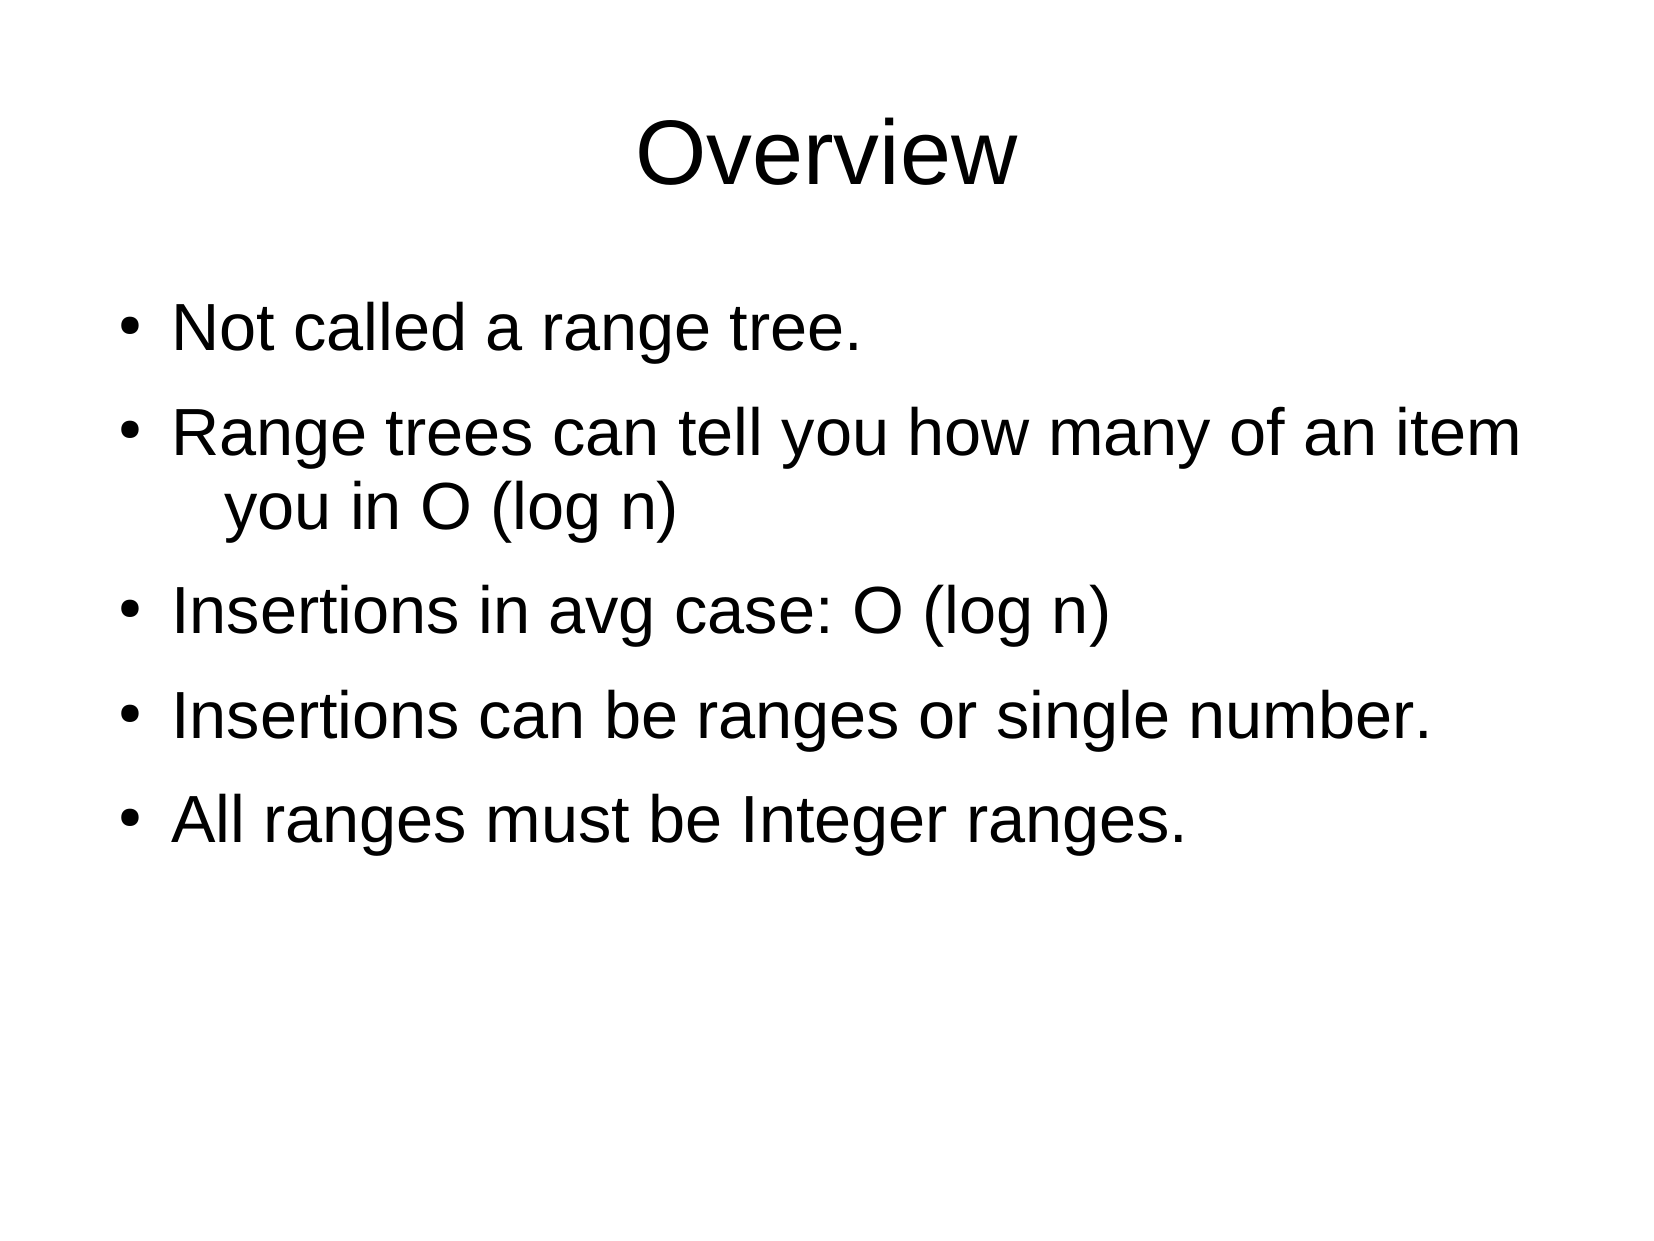

# Overview
Not called a range tree.
Range trees can tell you how many of an item you in O (log n)
Insertions in avg case: O (log n)
Insertions can be ranges or single number.
All ranges must be Integer ranges.